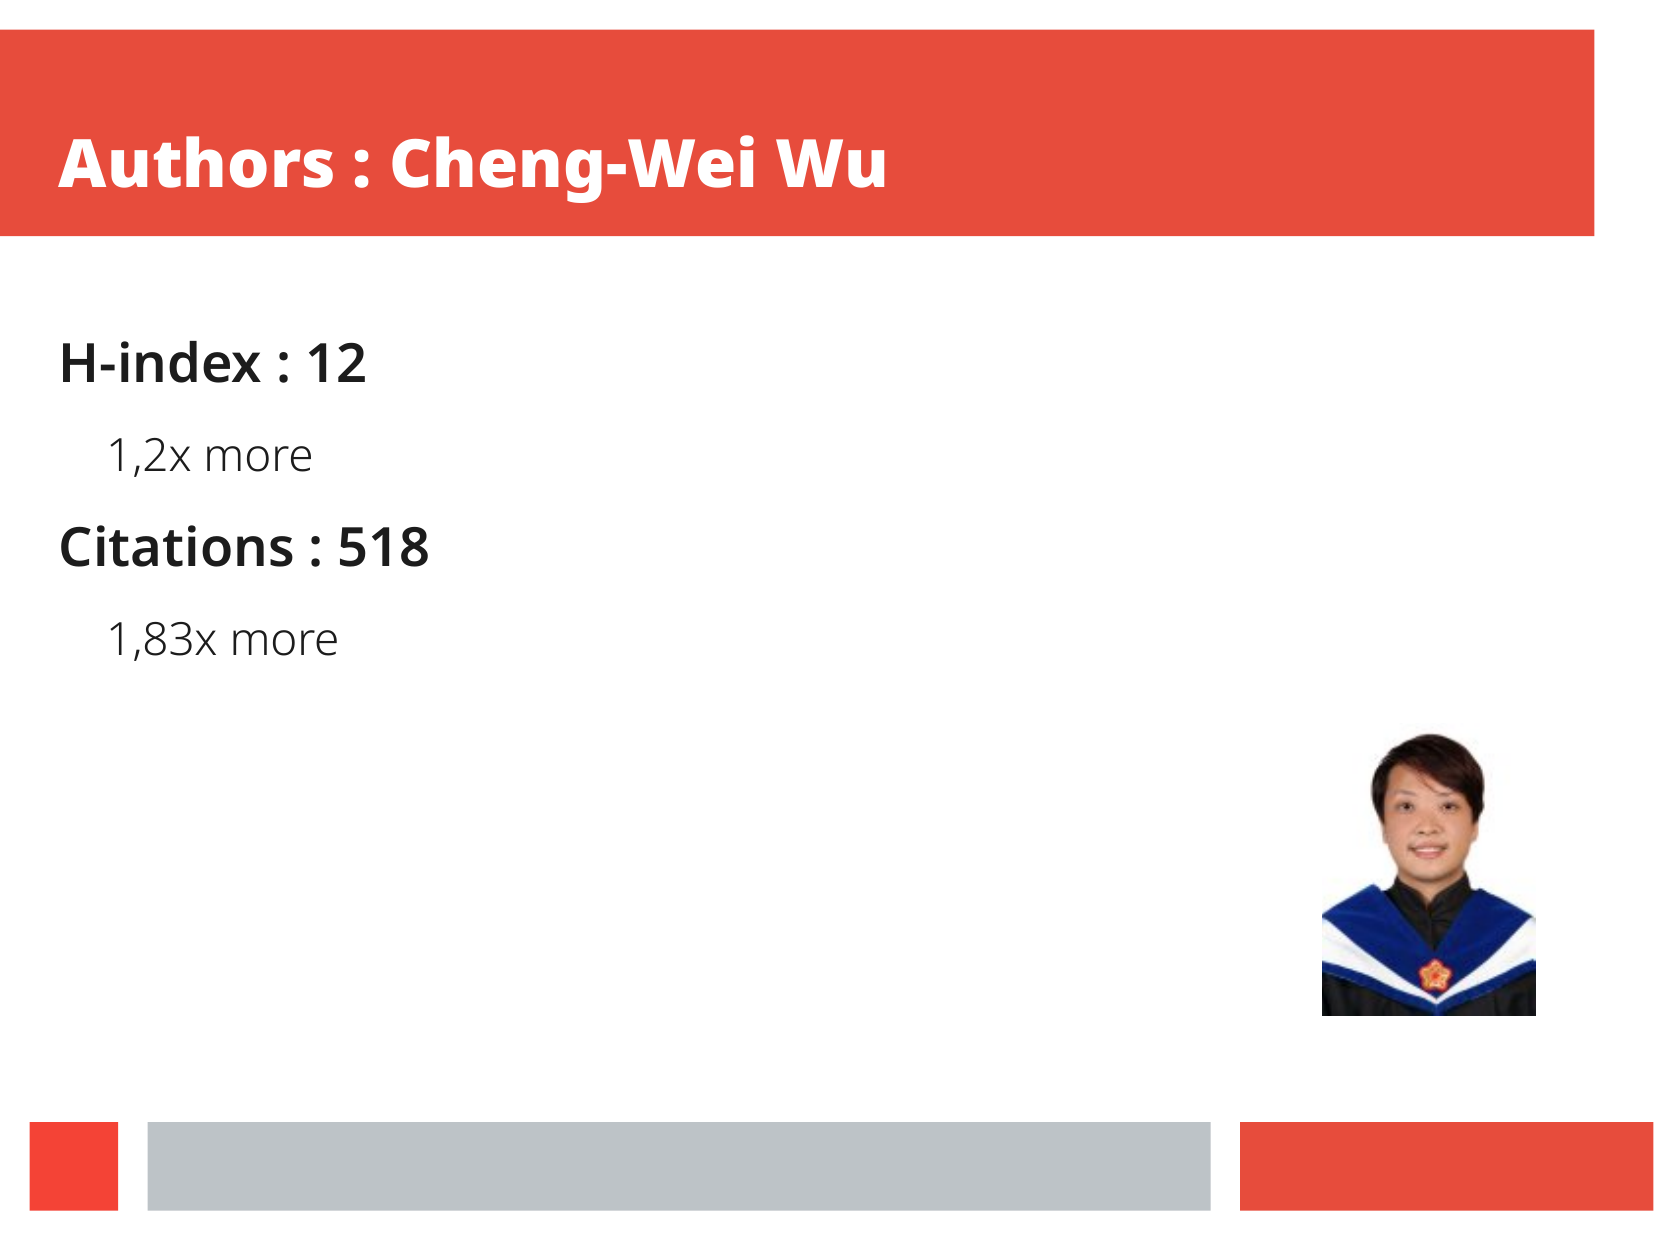

# Authors : Cheng-Wei Wu
H-index : 12
1,2x more
Citations : 518
1,83x more